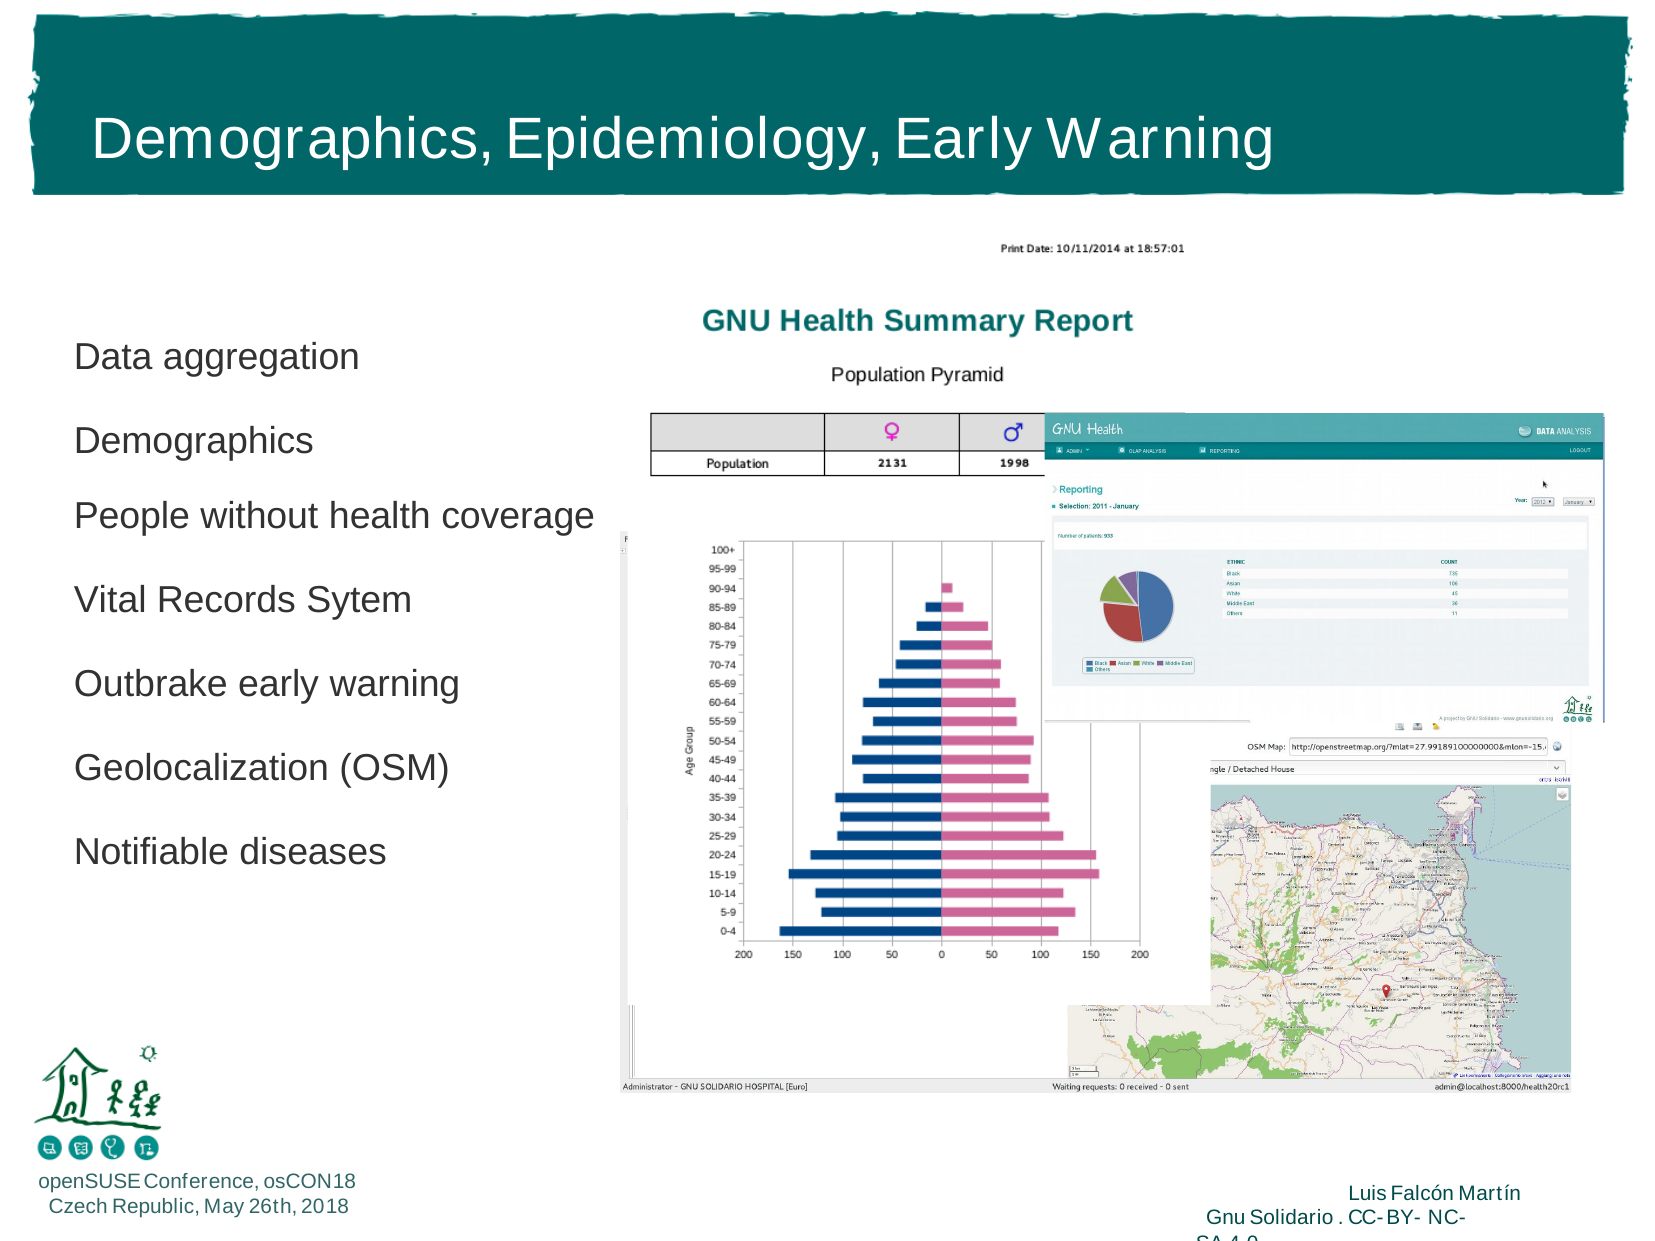

# Demographics,Epidemiology,EarlyWarning
Data aggregation Demographics
People without health coverage
Vital Records Sytem Outbrake early warning Geolocalization (OSM) Notifiable diseases
openSUSEConference,osCON18 CzechRepublic,May26th,2018
LuisFalcónMartín GnuSolidario.CC-BY-NC-SA4.0